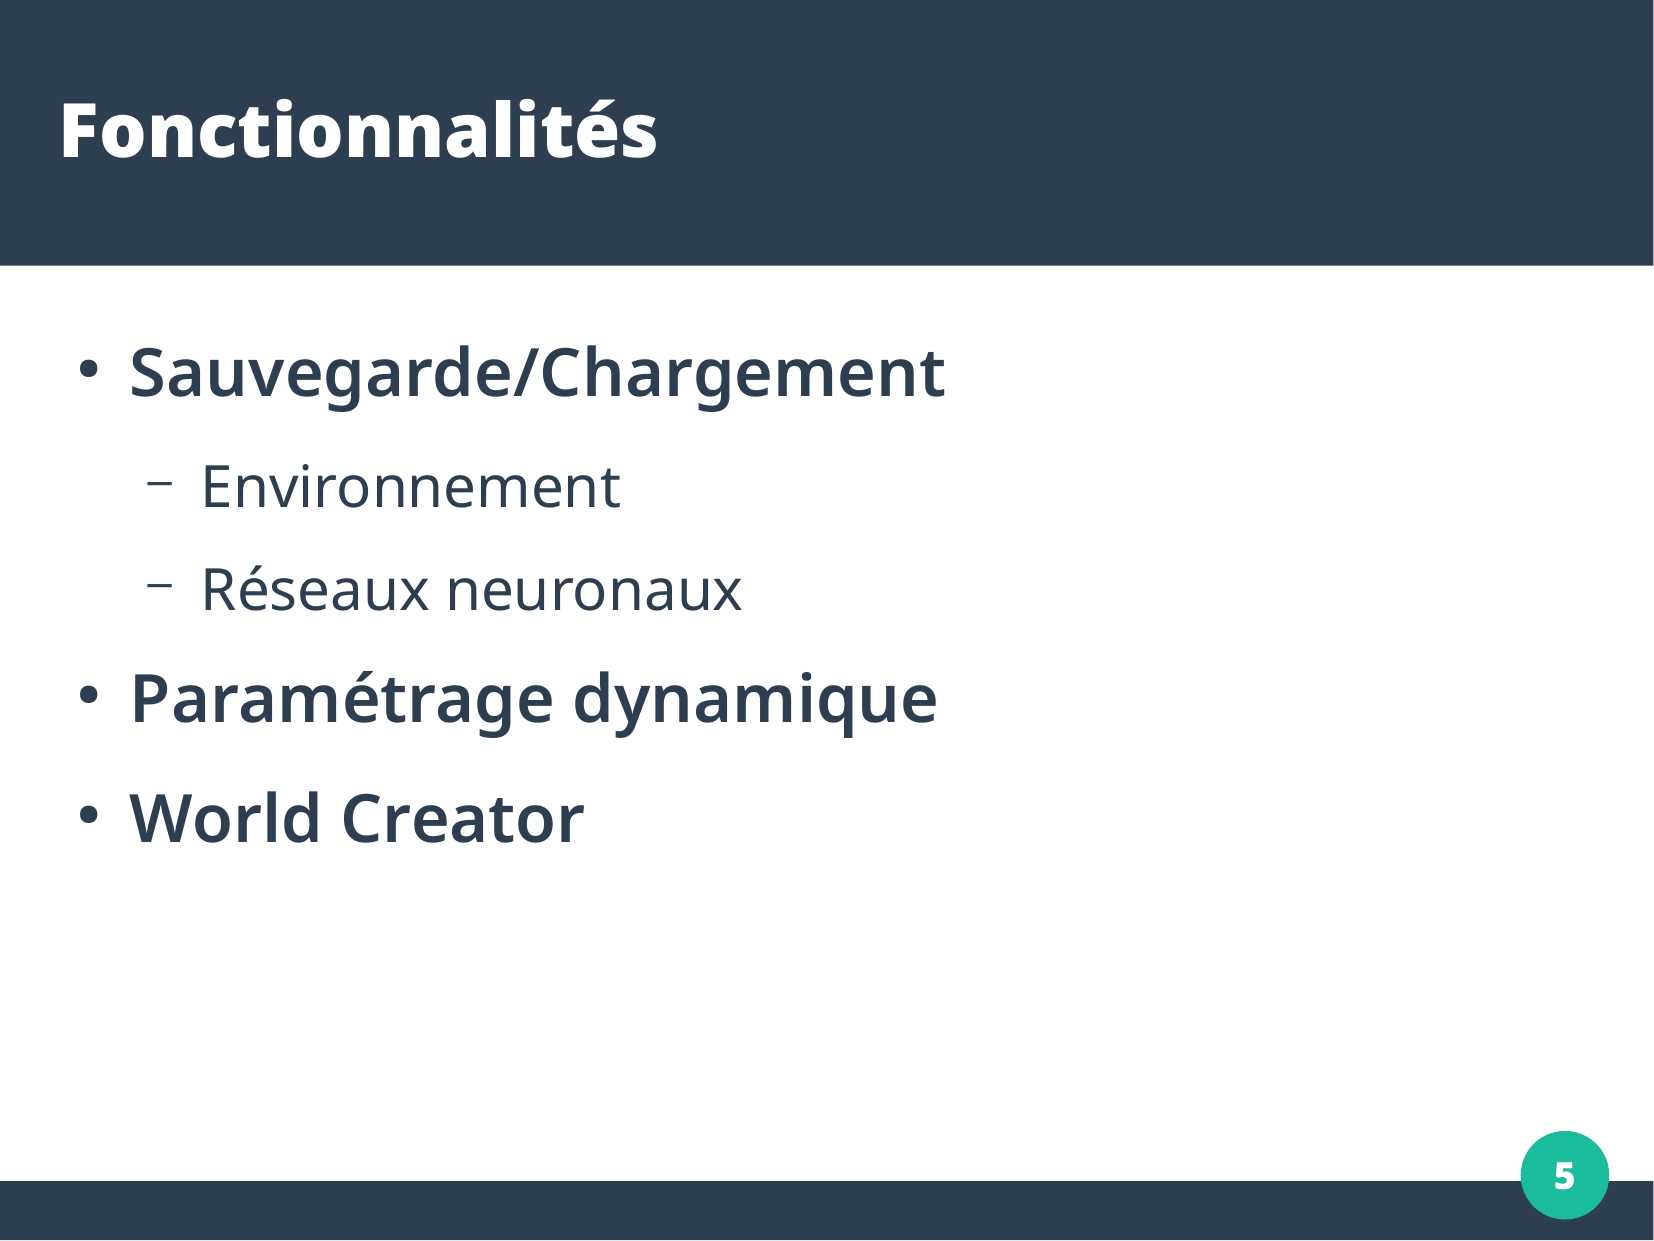

# Fonctionnalités
Sauvegarde/Chargement
Environnement
Réseaux neuronaux
Paramétrage dynamique
World Creator
5